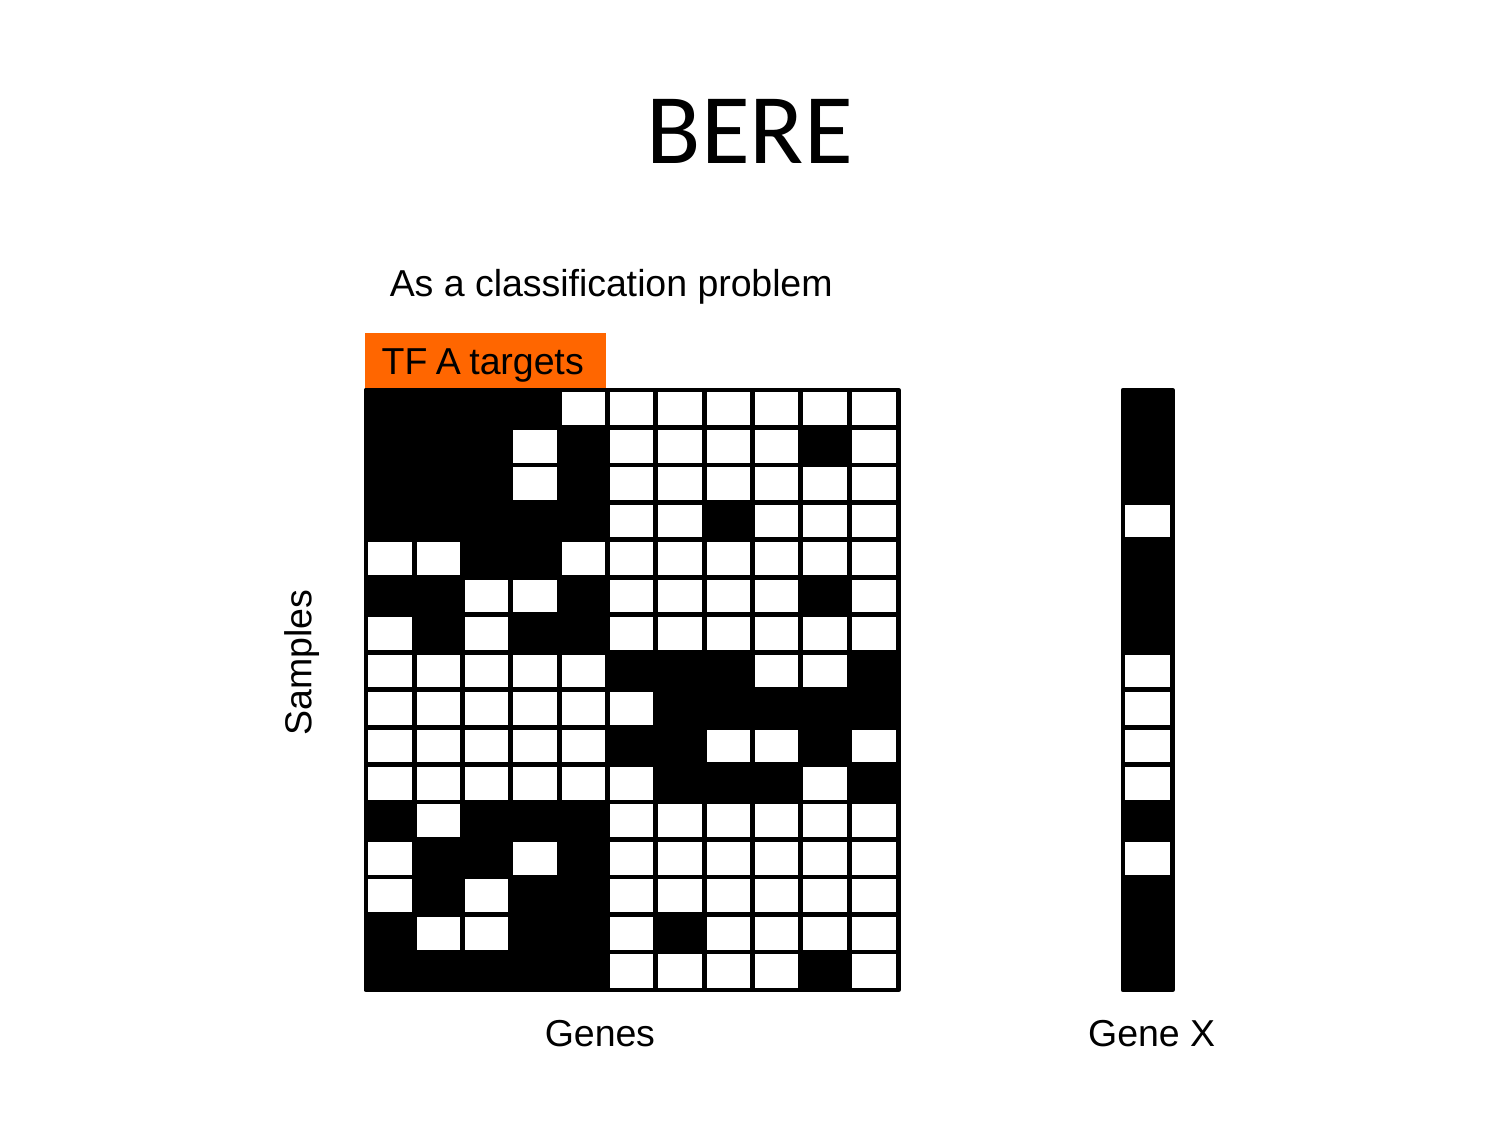

# BERE
As a classification problem
TF A targets
Samples
Genes
Gene X